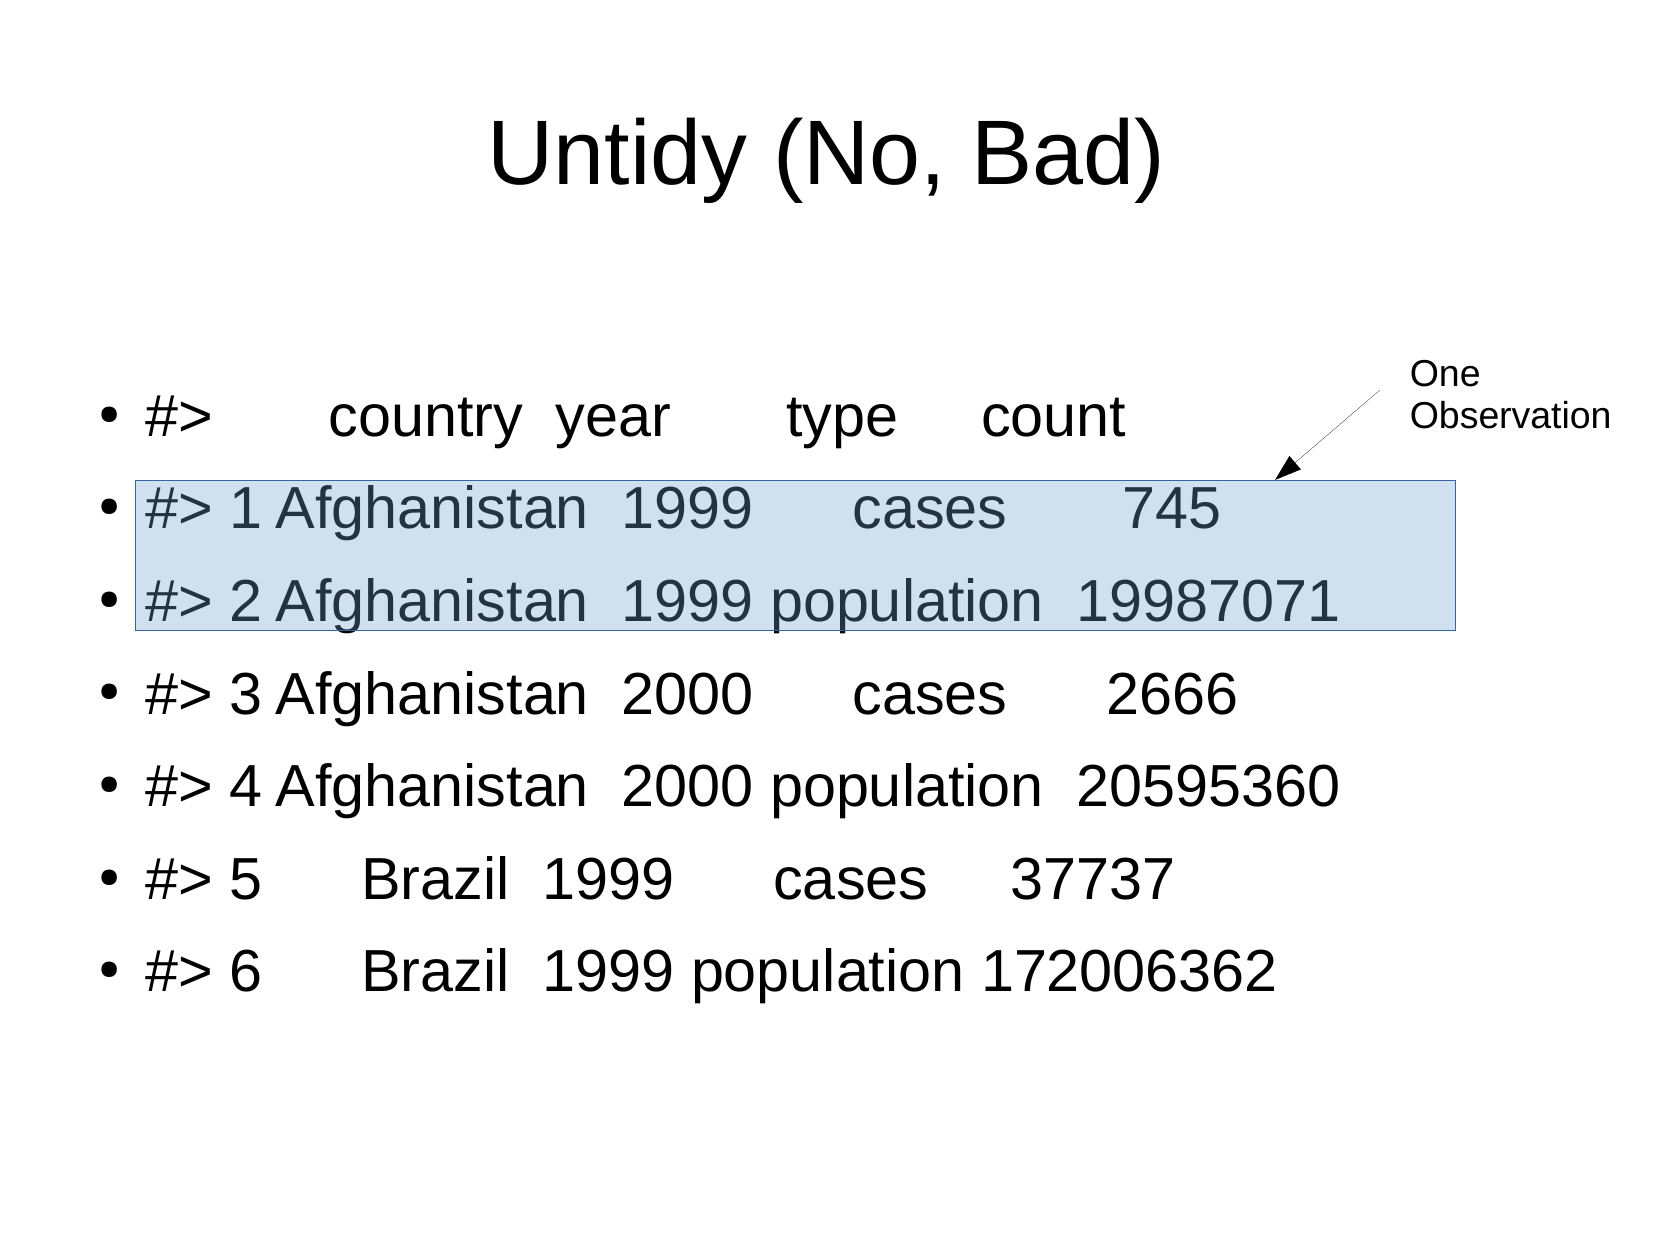

# Untidy (No, Bad)
#> country year type count
#> 1 Afghanistan 1999 cases 745
#> 2 Afghanistan 1999 population 19987071
#> 3 Afghanistan 2000 cases 2666
#> 4 Afghanistan 2000 population 20595360
#> 5 Brazil 1999 cases 37737
#> 6 Brazil 1999 population 172006362
One
Observation